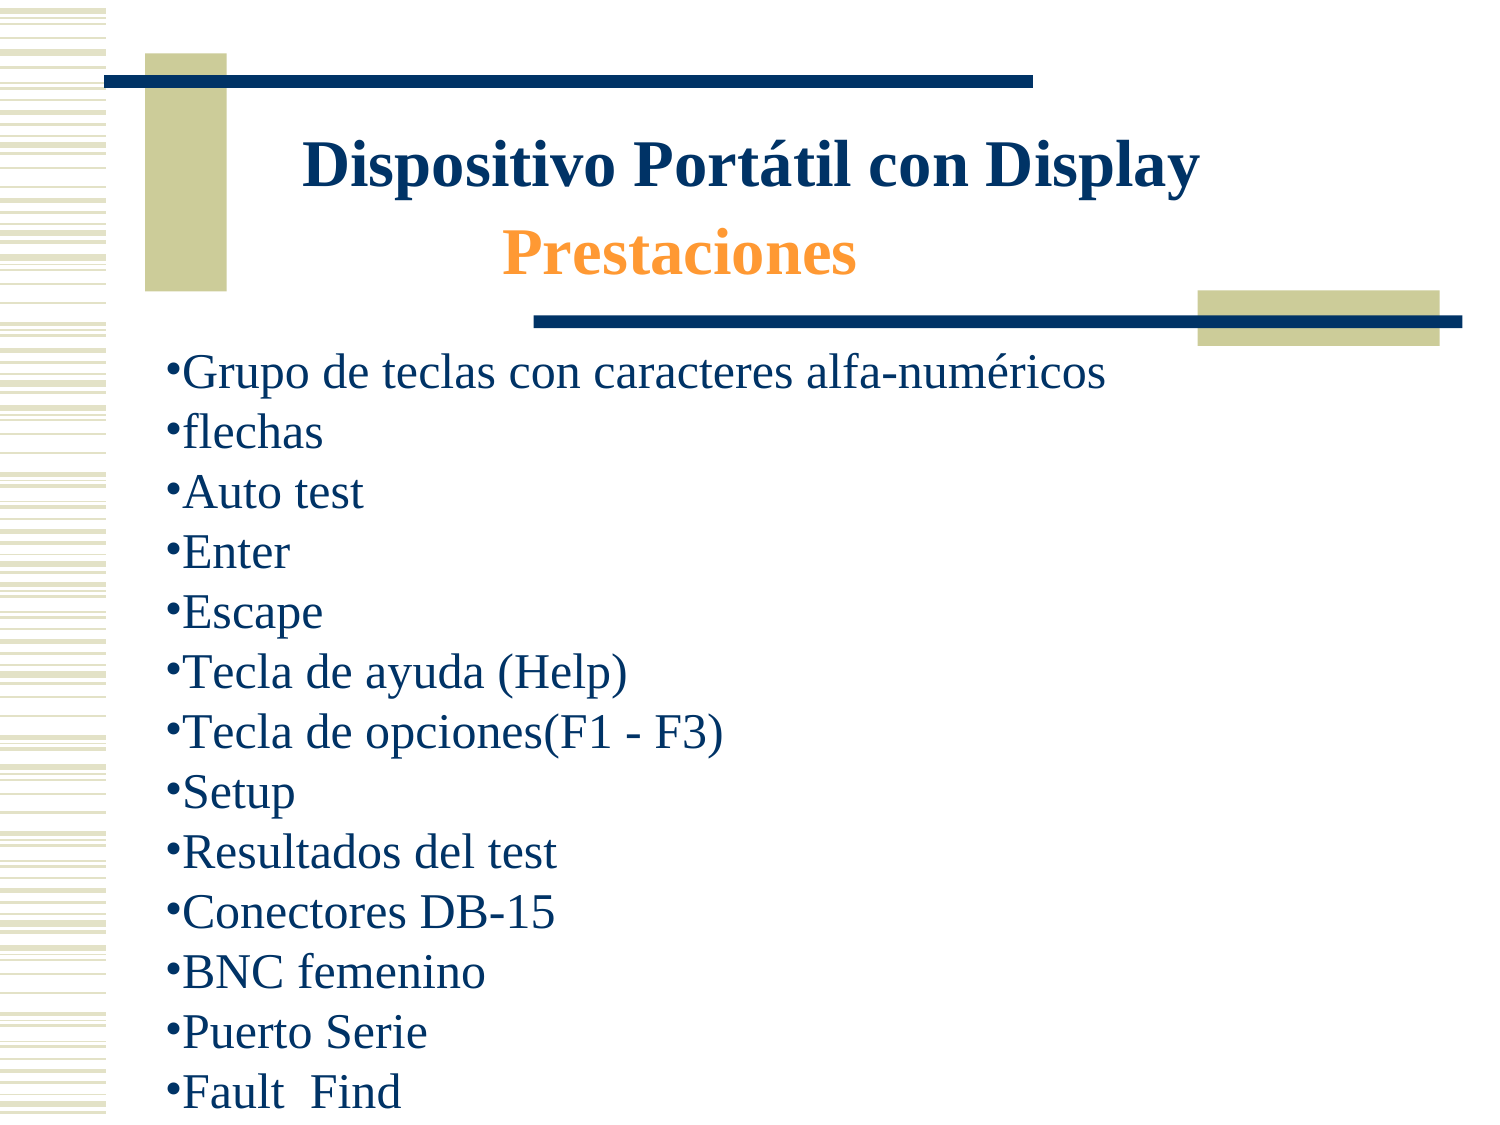

Dispositivo Portátil con Display
Prestaciones
Grupo de teclas con caracteres alfa-numéricos
flechas
Auto test
Enter
Escape
Tecla de ayuda (Help)
Tecla de opciones(F1 - F3)
Setup
Resultados del test
Conectores DB-15
BNC femenino
Puerto Serie
Fault Find